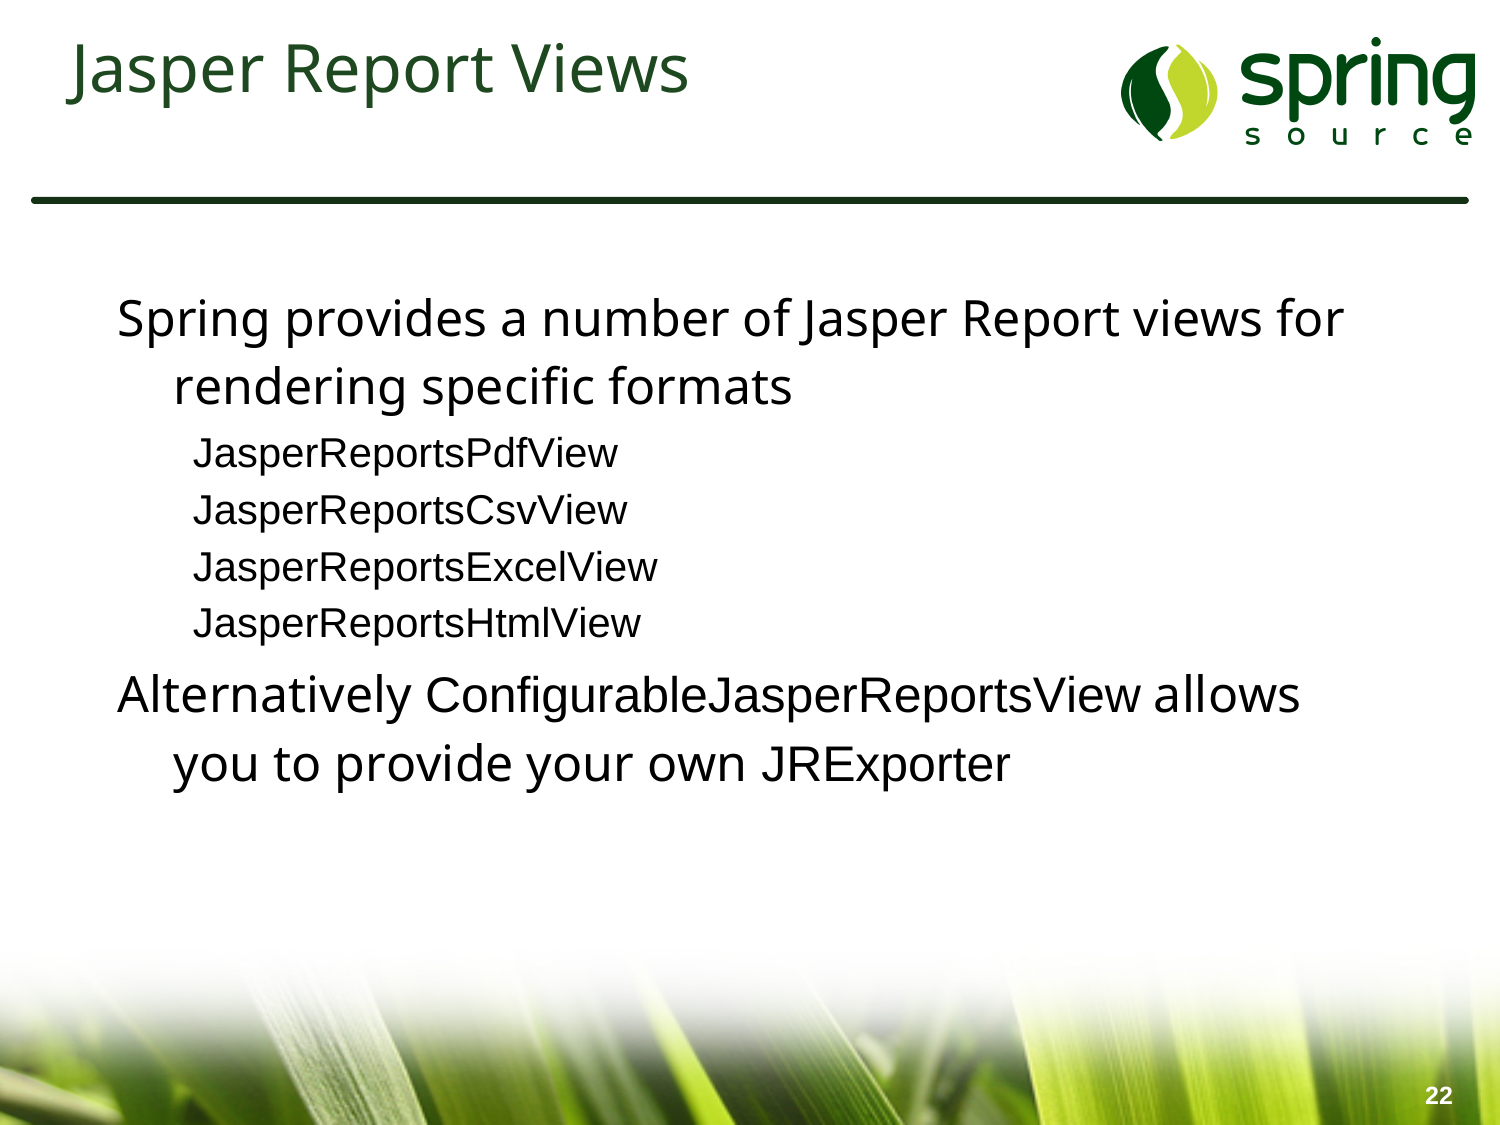

# Jasper Report Views
Spring provides a number of Jasper Report views for rendering specific formats
JasperReportsPdfView
JasperReportsCsvView
JasperReportsExcelView
JasperReportsHtmlView
Alternatively ConfigurableJasperReportsView allows you to provide your own JRExporter